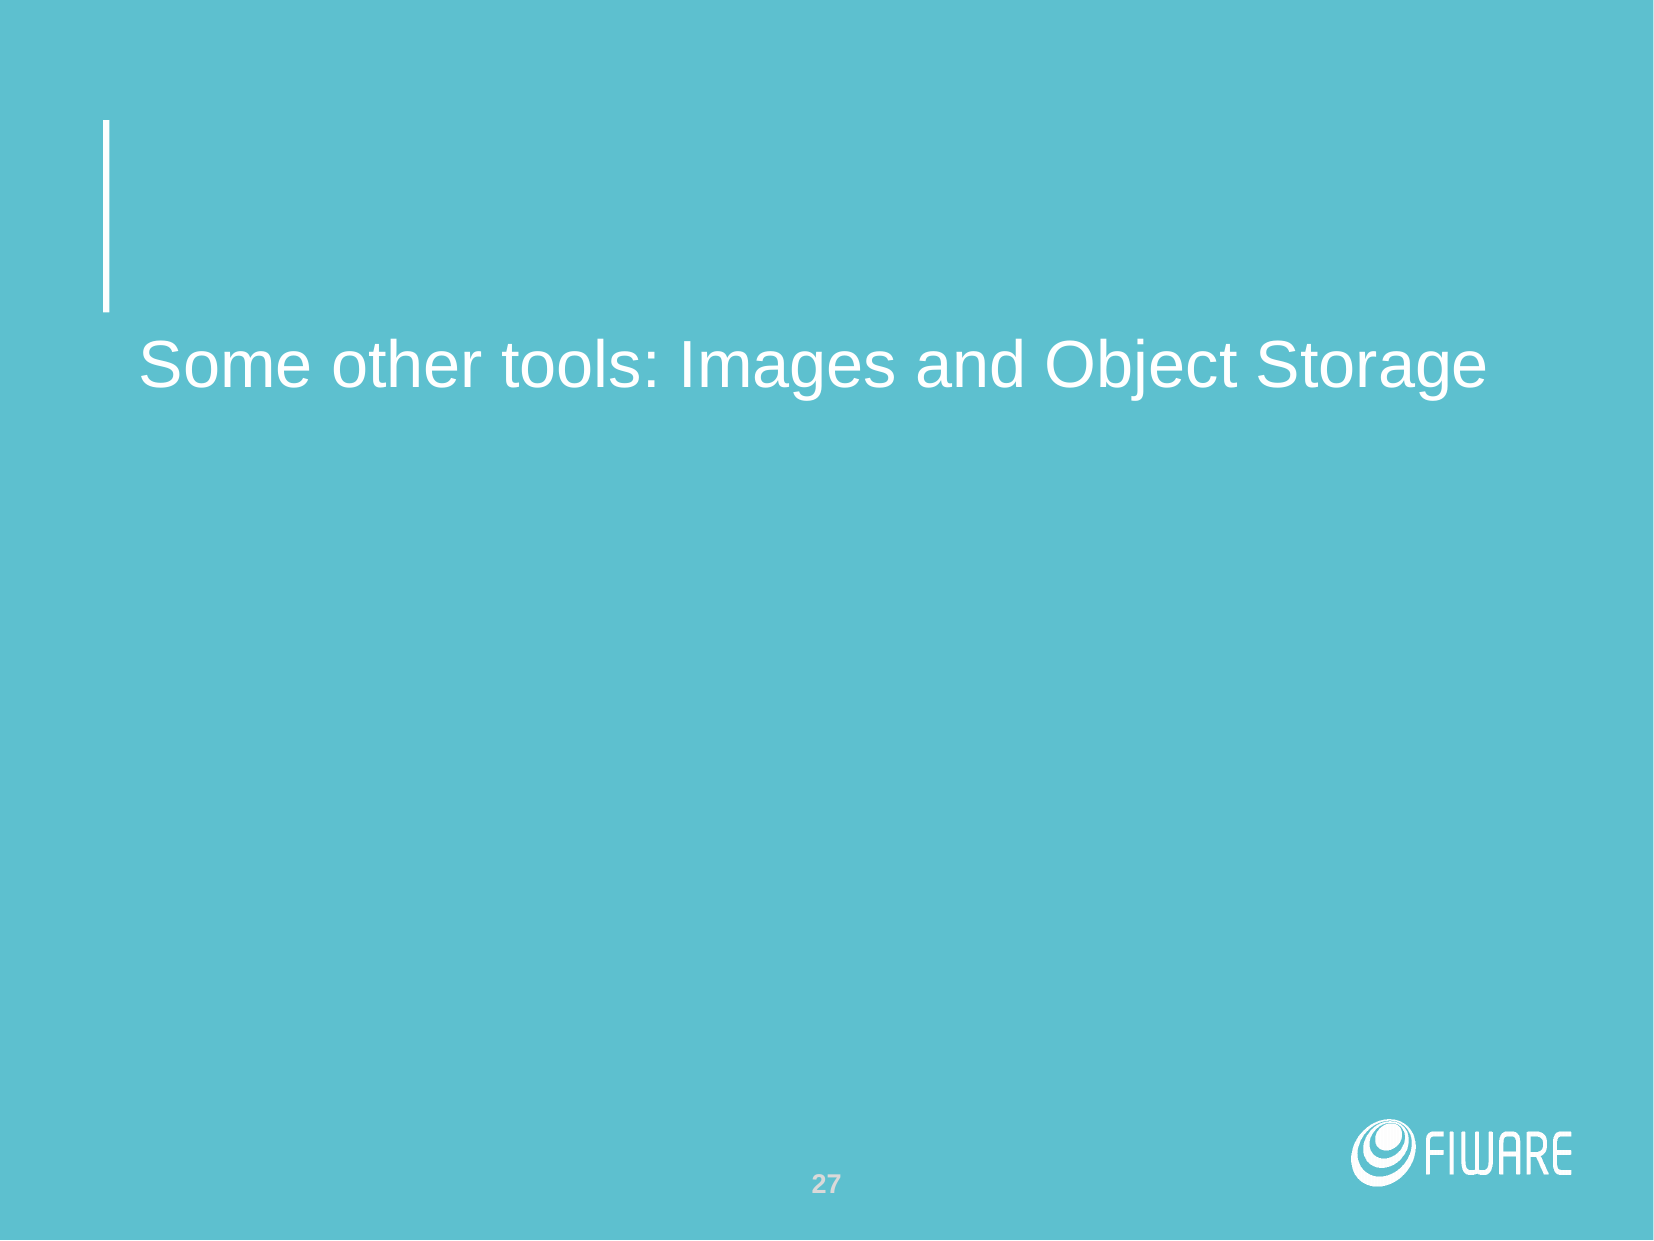

# Some other tools: Images and Object Storage